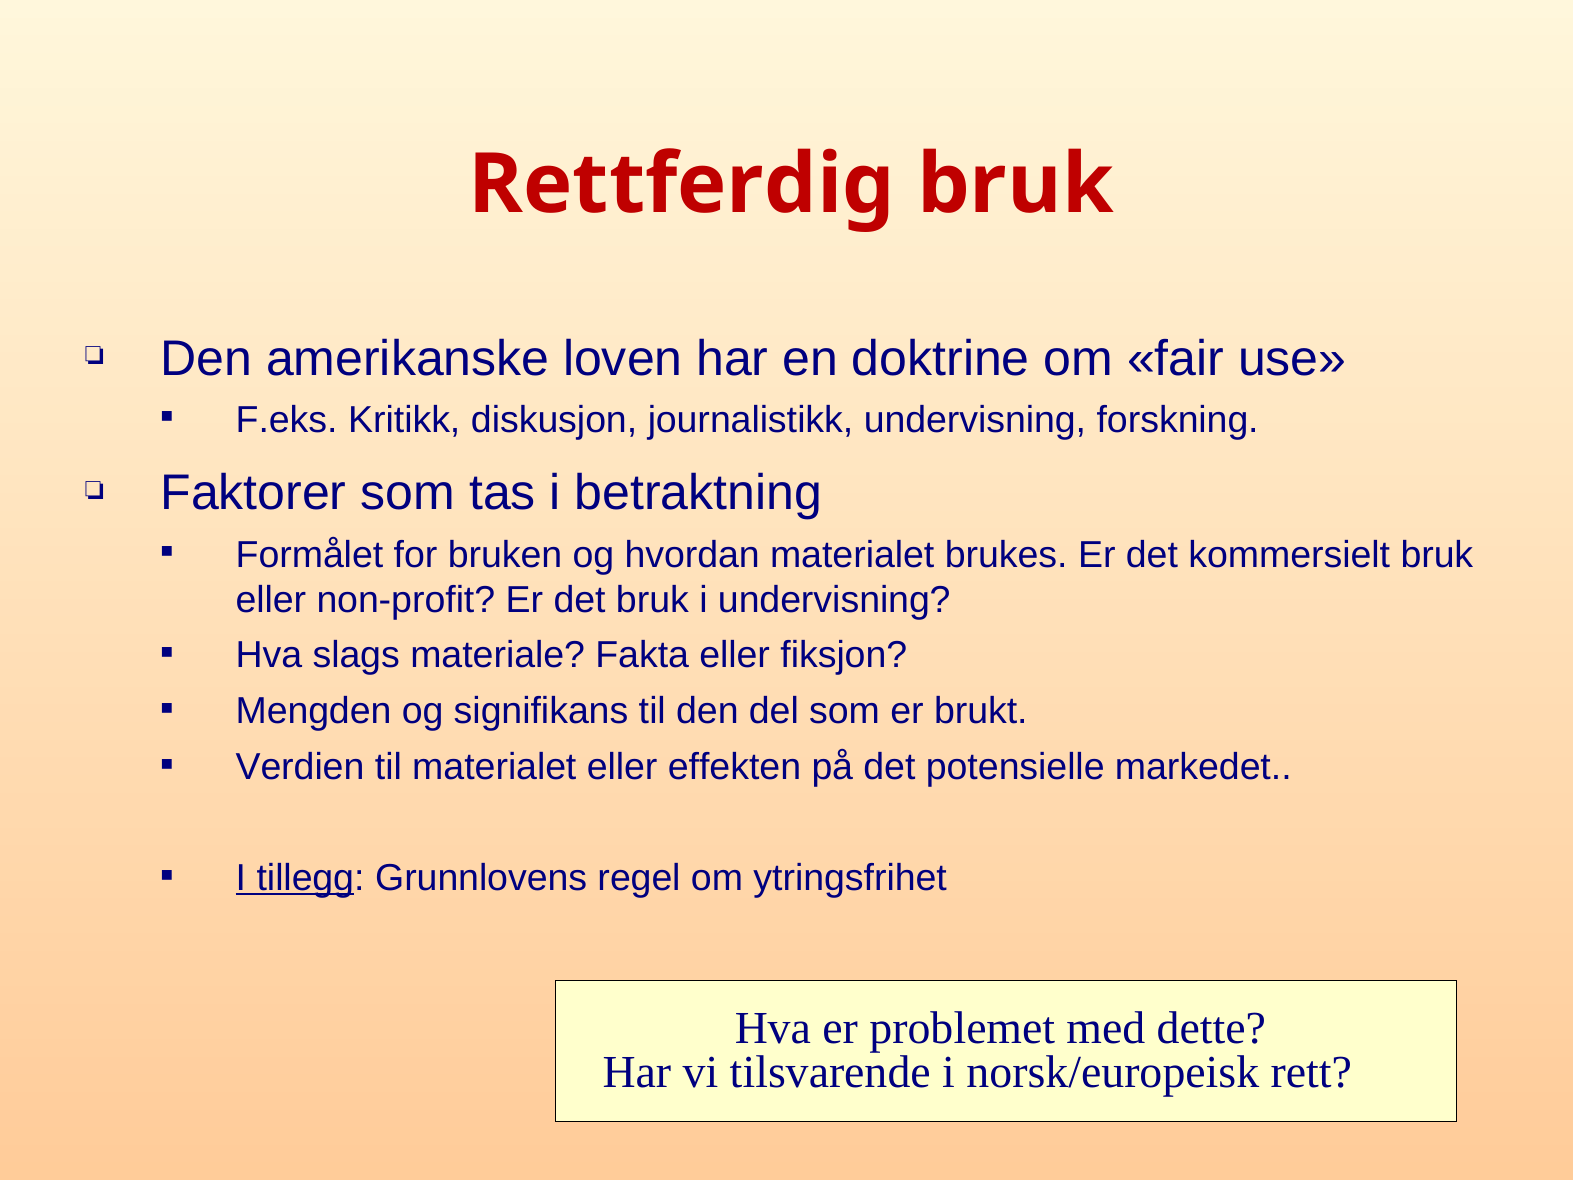

# Rettferdig bruk
Den amerikanske loven har en doktrine om «fair use»
F.eks. Kritikk, diskusjon, journalistikk, undervisning, forskning.
Faktorer som tas i betraktning
Formålet for bruken og hvordan materialet brukes. Er det kommersielt bruk eller non-profit? Er det bruk i undervisning?
Hva slags materiale? Fakta eller fiksjon?
Mengden og signifikans til den del som er brukt.
Verdien til materialet eller effekten på det potensielle markedet..
I tillegg: Grunnlovens regel om ytringsfrihet
Hva er problemet med dette?
Har vi tilsvarende i norsk/europeisk rett?